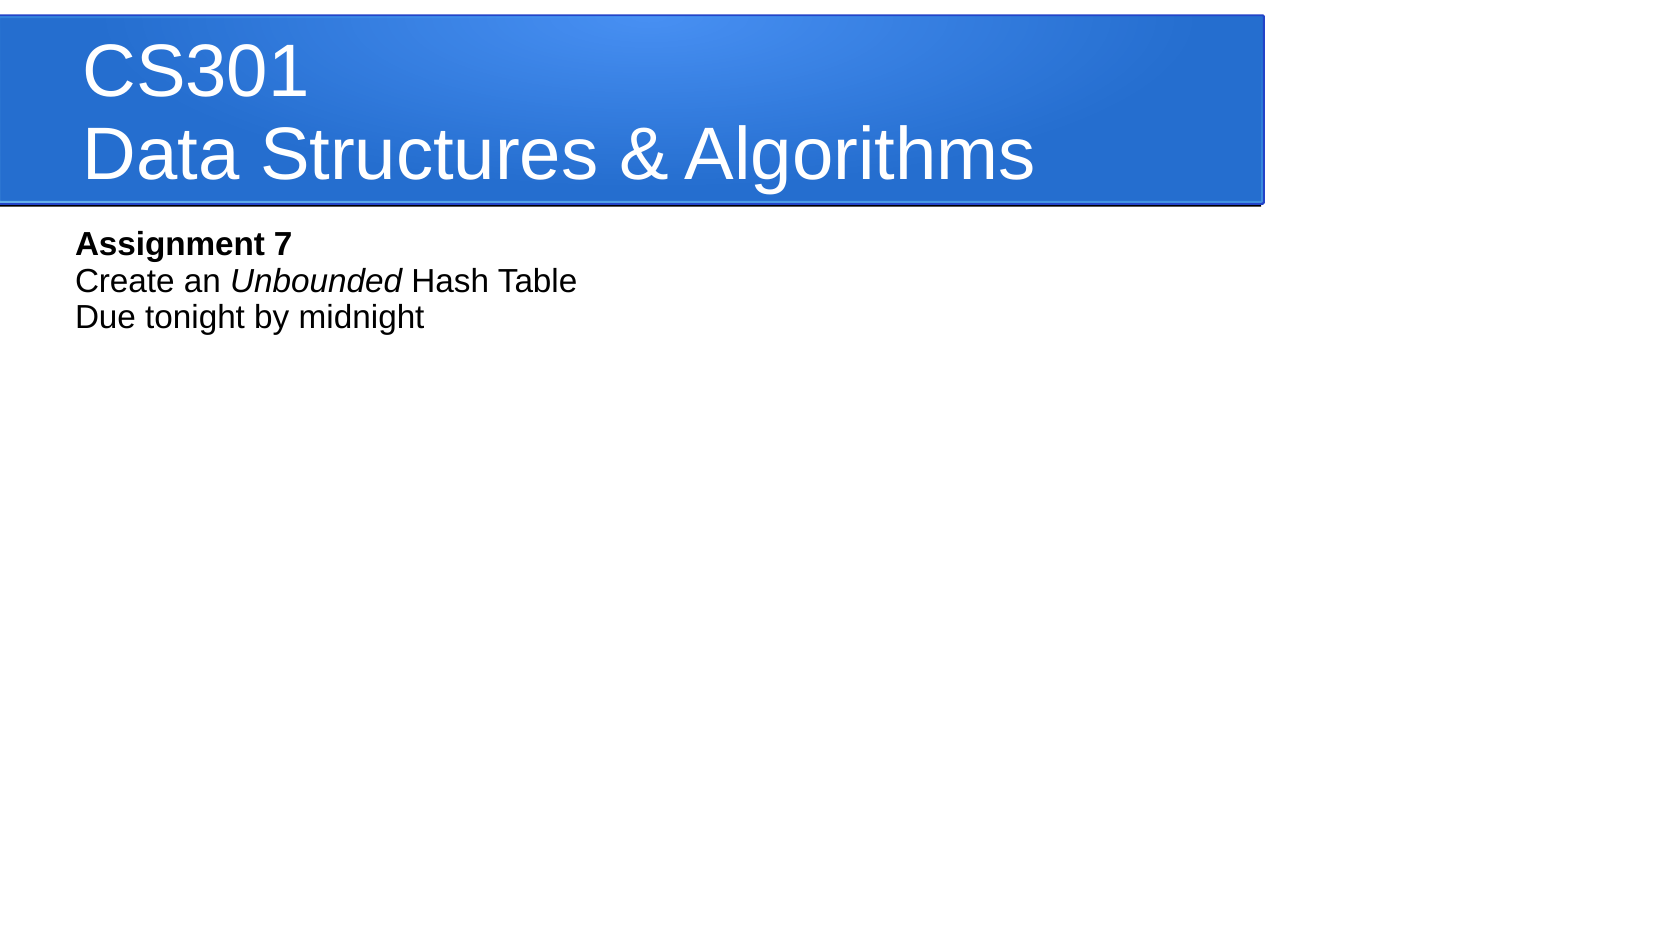

# CS301 Data Structures & Algorithms
Assignment 7
Create an Unbounded Hash Table
Due tonight by midnight